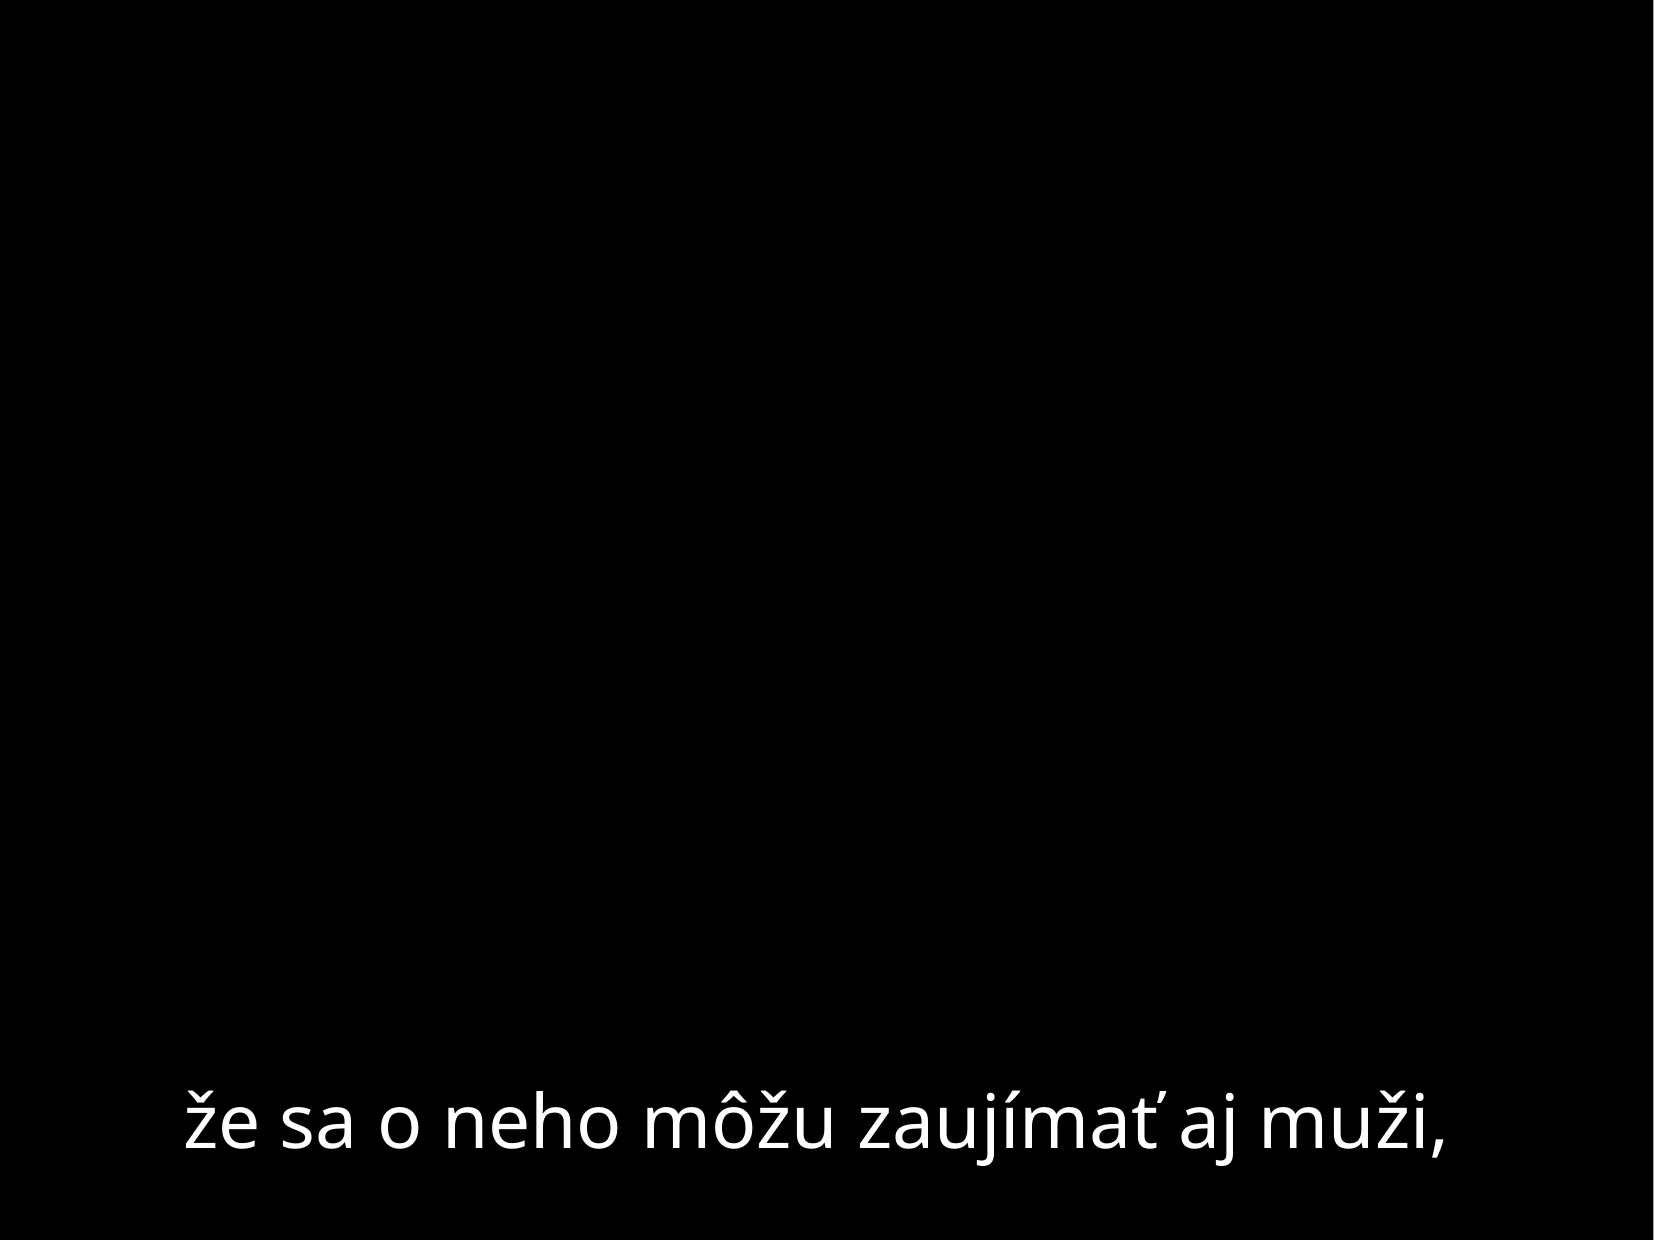

# že sa o neho môžu zaujímať aj muži,